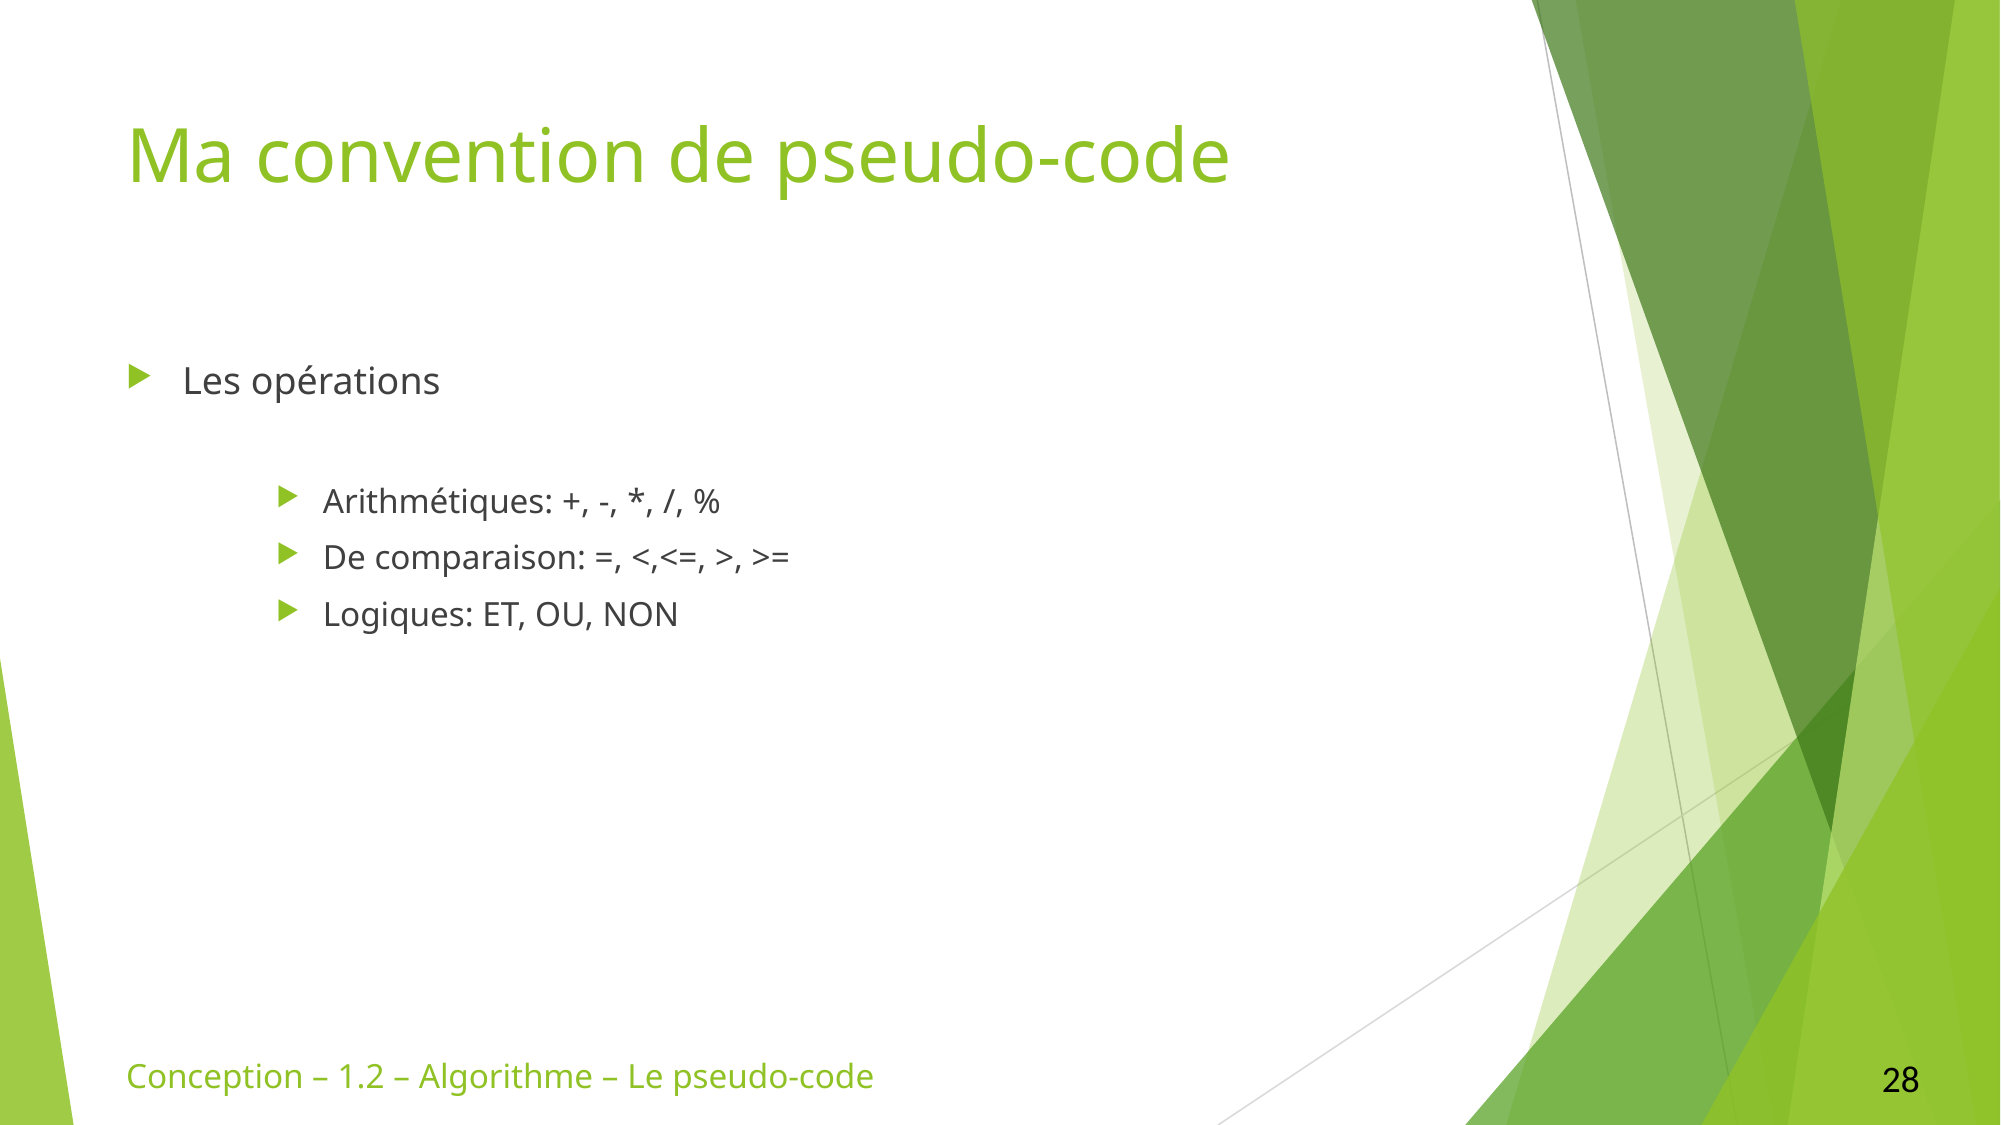

# Ma convention de pseudo-code
Les opérations
Arithmétiques: +, -, *, /, %
De comparaison: =, <,<=, >, >=
Logiques: ET, OU, NON
Conception – 1.2 – Algorithme – Le pseudo-code